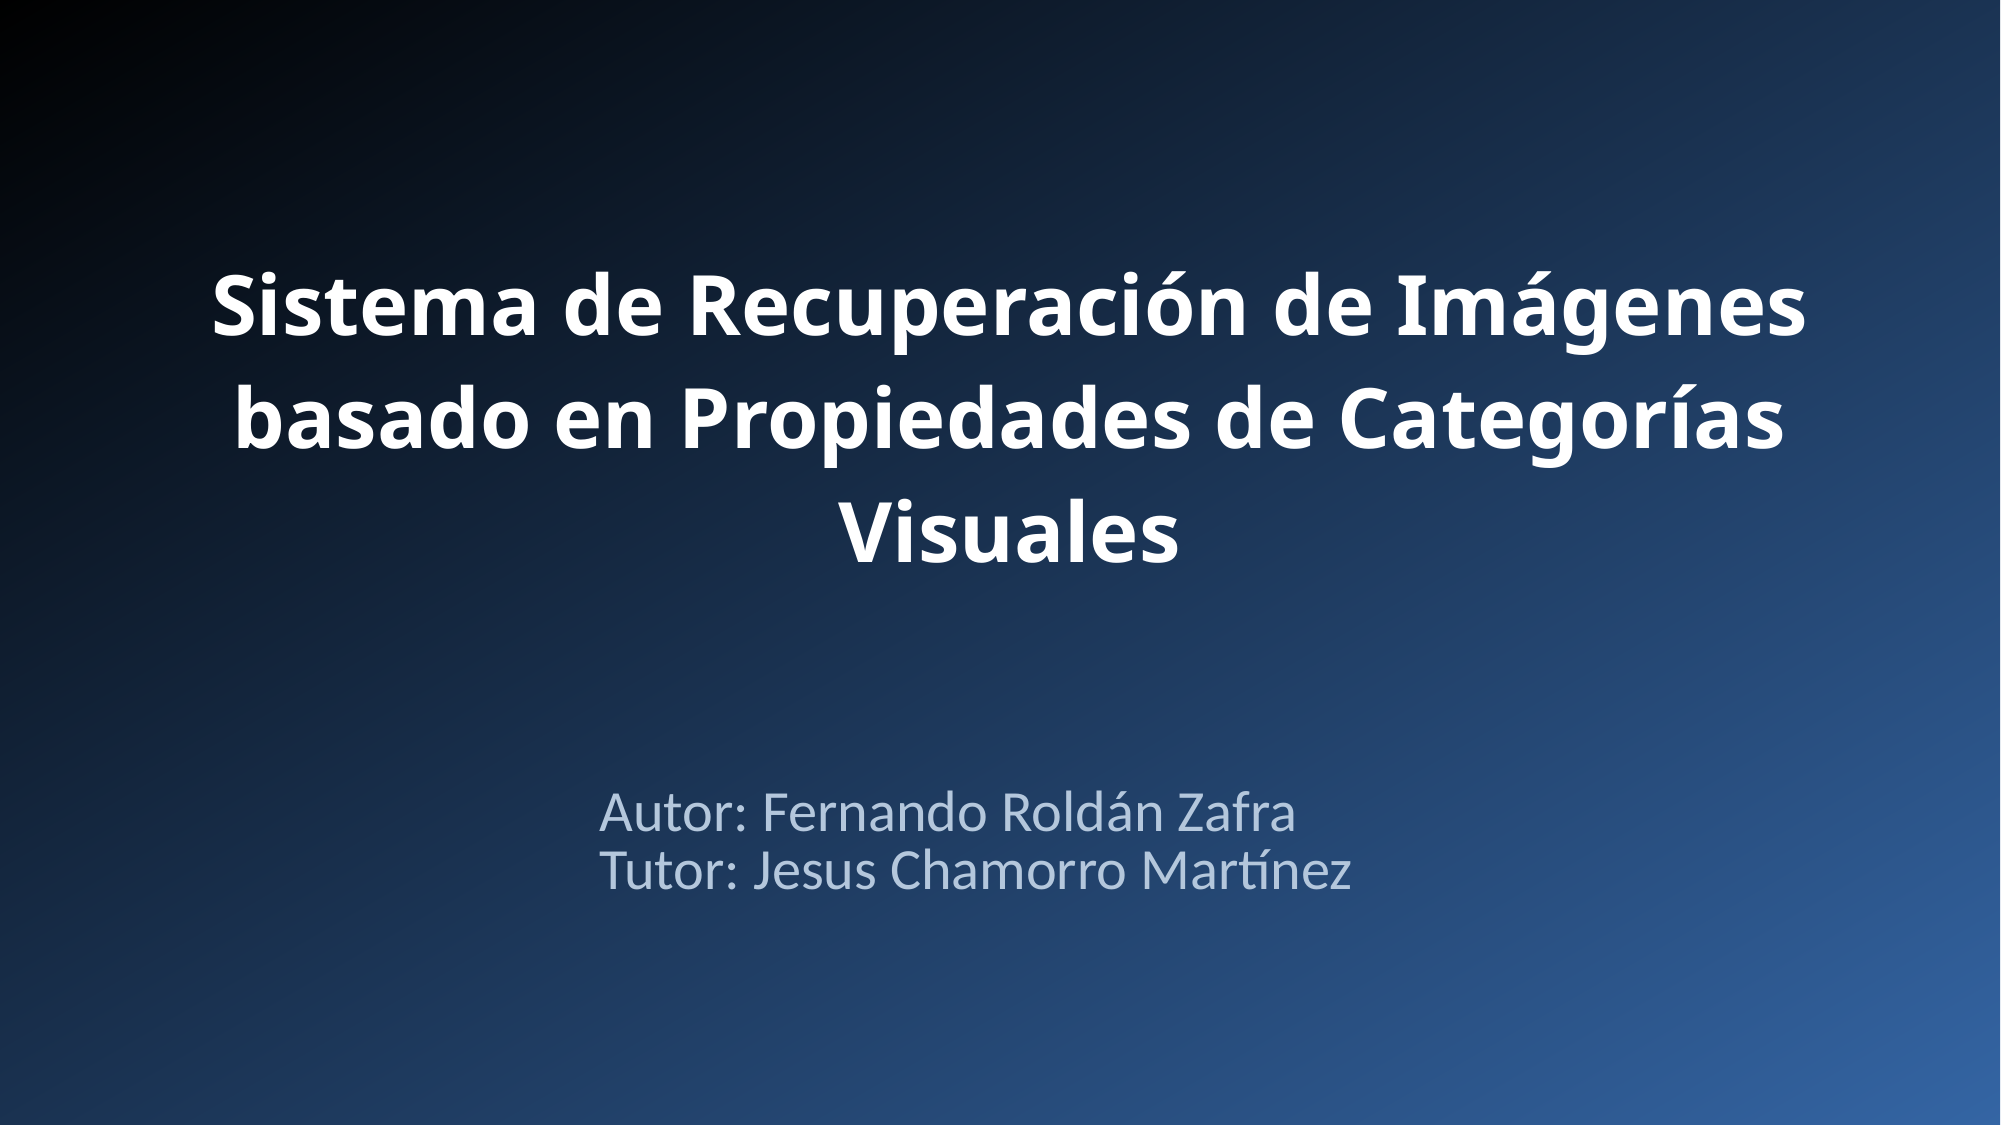

# Sistema de Recuperación de Imágenes basado en Propiedades de Categorías Visuales
Autor: Fernando Roldán Zafra
Tutor: Jesus Chamorro Martínez